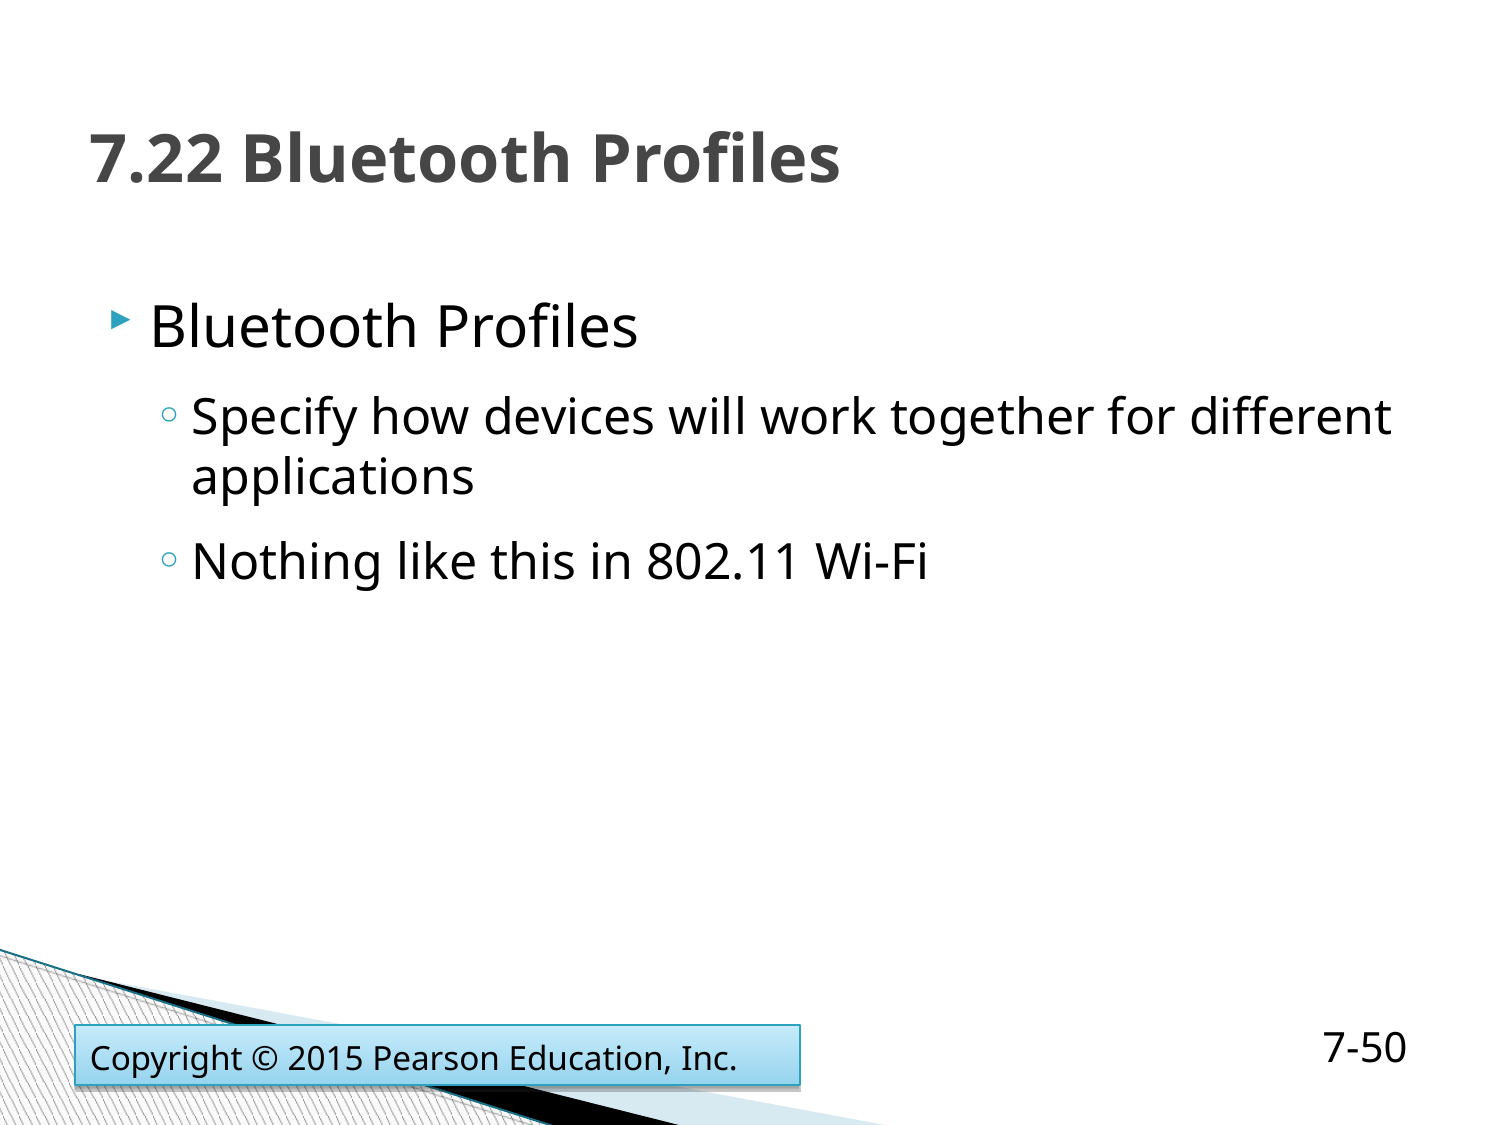

7.22 Bluetooth Profiles
# Bluetooth Profiles
Specify how devices will work together for different applications
Nothing like this in 802.11 Wi-Fi
Copyright © 2015 Pearson Education, Inc.